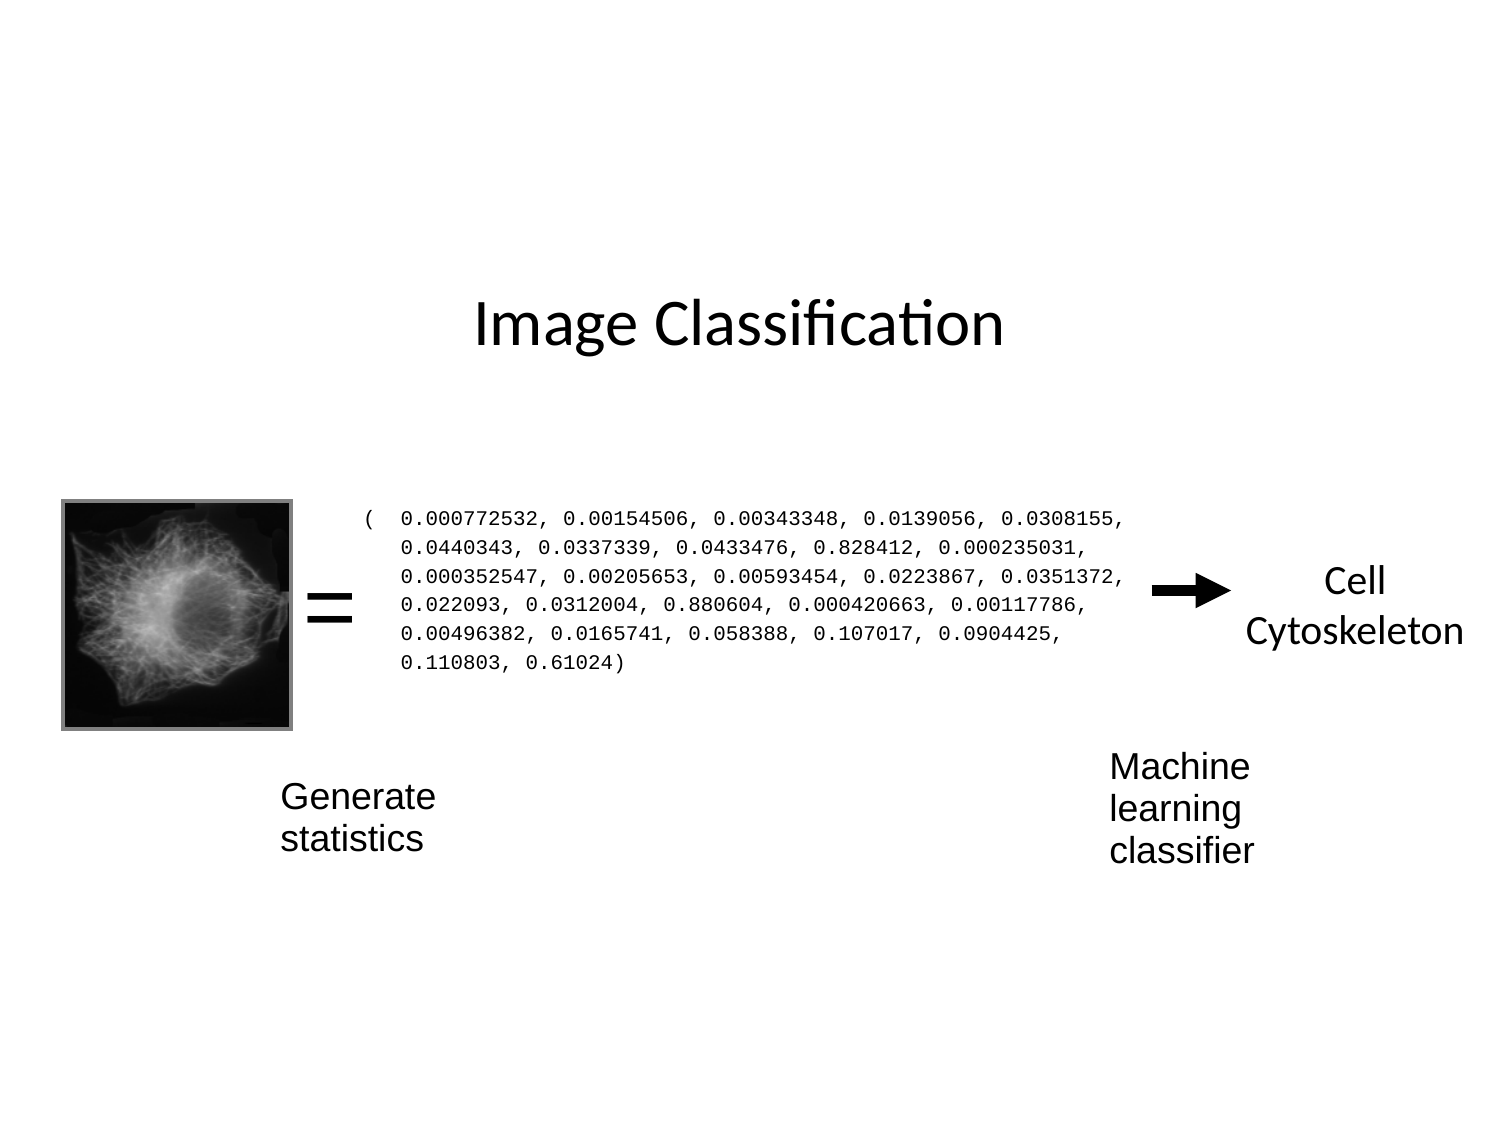

Image Classification
( 0.000772532, 0.00154506, 0.00343348, 0.0139056, 0.0308155,
 0.0440343, 0.0337339, 0.0433476, 0.828412, 0.000235031,
 0.000352547, 0.00205653, 0.00593454, 0.0223867, 0.0351372,
 0.022093, 0.0312004, 0.880604, 0.000420663, 0.00117786,
 0.00496382, 0.0165741, 0.058388, 0.107017, 0.0904425,
 0.110803, 0.61024)
Cell
Cytoskeleton
=
Machine
learning
classifier
Generate
statistics